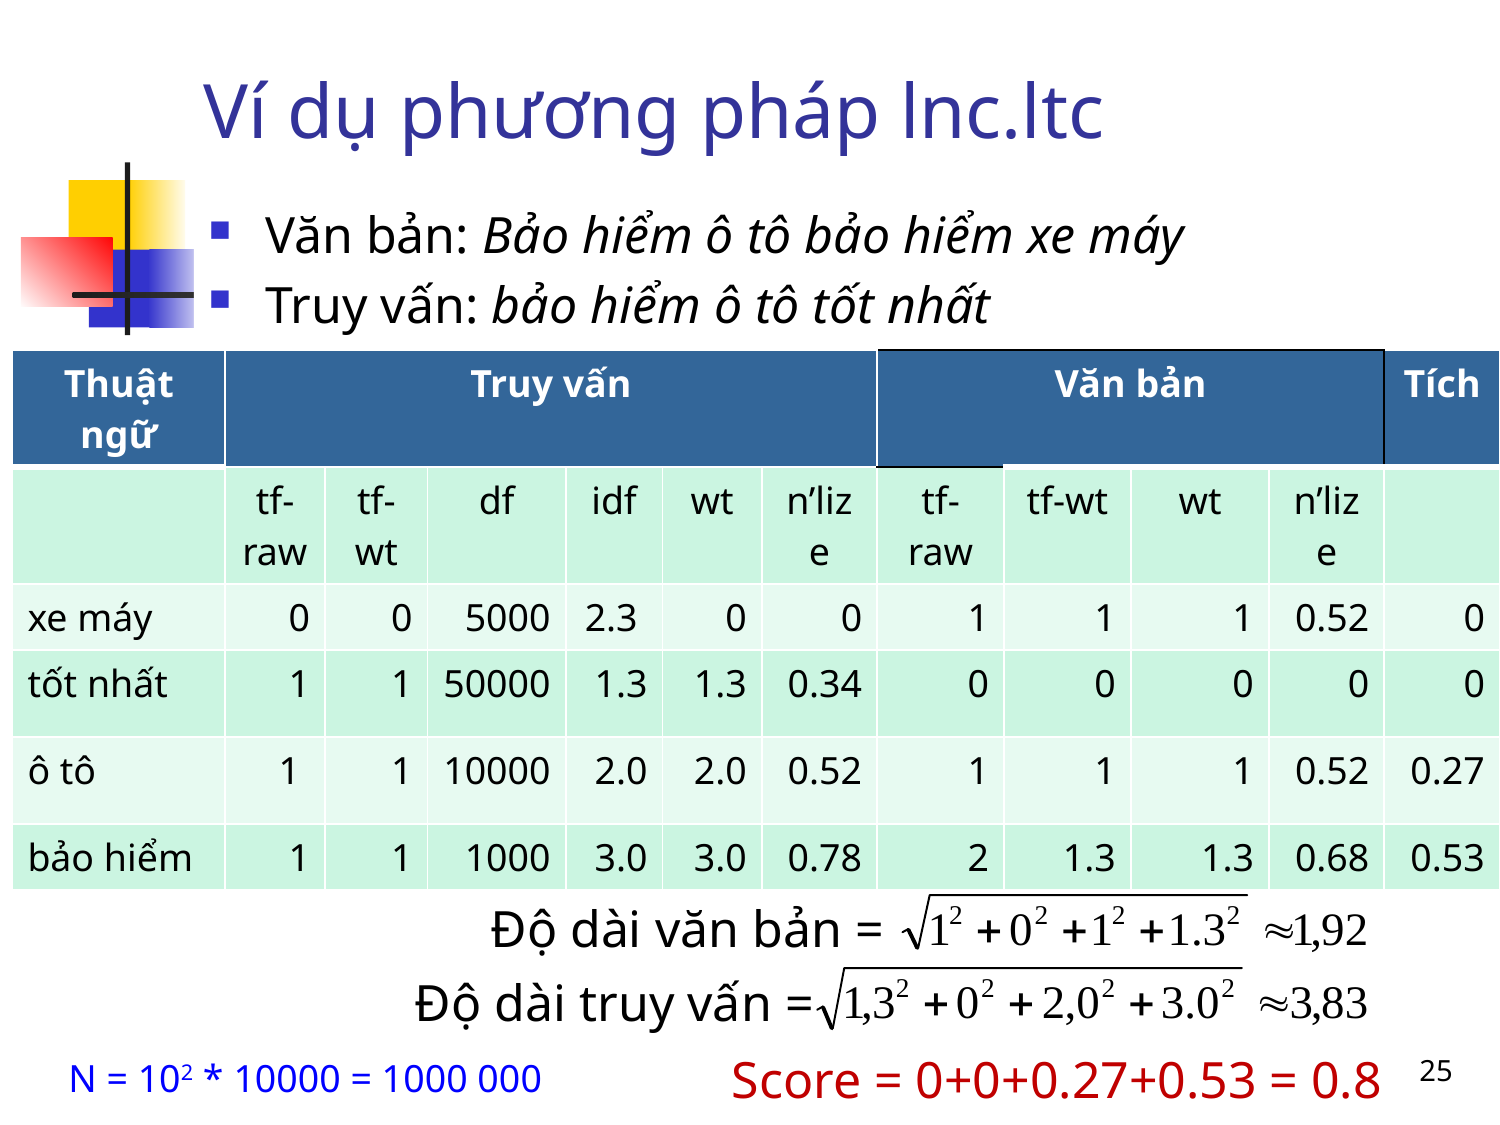

# Ví dụ phương pháp lnc.ltc
Văn bản: Bảo hiểm ô tô bảo hiểm xe máy
Truy vấn: bảo hiểm ô tô tốt nhất
| Thuật ngữ | Truy vấn | | | | | | Văn bản | | | | Tích |
| --- | --- | --- | --- | --- | --- | --- | --- | --- | --- | --- | --- |
| | tf-raw | tf-wt | df | idf | wt | n’lize | tf-raw | tf-wt | wt | n’lize | |
| xe máy | 0 | 0 | 5000 | 2.3 | 0 | 0 | 1 | 1 | 1 | 0.52 | 0 |
| tốt nhất | 1 | 1 | 50000 | 1.3 | 1.3 | 0.34 | 0 | 0 | 0 | 0 | 0 |
| ô tô | 1 | 1 | 10000 | 2.0 | 2.0 | 0.52 | 1 | 1 | 1 | 0.52 | 0.27 |
| bảo hiểm | 1 | 1 | 1000 | 3.0 | 3.0 | 0.78 | 2 | 1.3 | 1.3 | 0.68 | 0.53 |
Độ dài văn bản =
Độ dài truy vấn =
Score = 0+0+0.27+0.53 = 0.8
N = 102 * 10000 = 1000 000